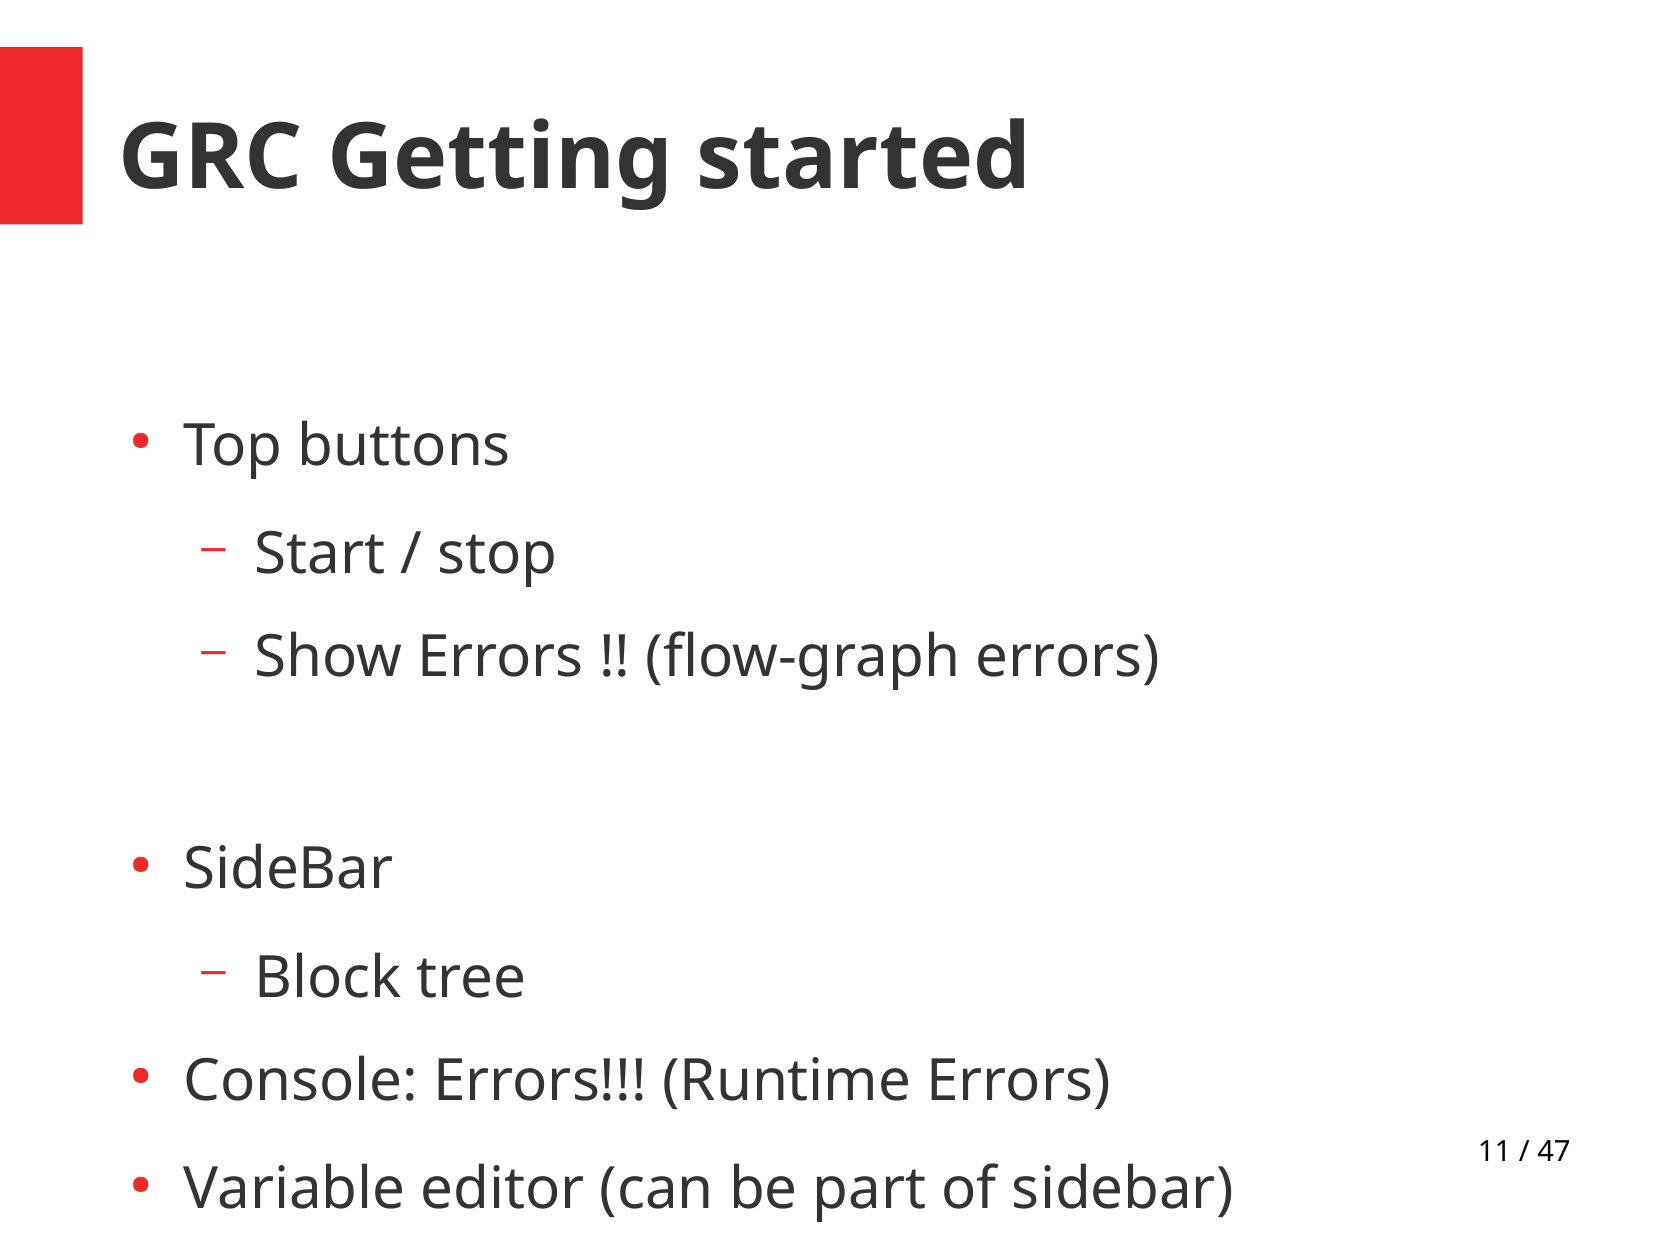

# GRC Getting started
Top buttons
Start / stop
Show Errors !! (flow-graph errors)
SideBar
Block tree
Console: Errors!!! (Runtime Errors)
Variable editor (can be part of sidebar)
11